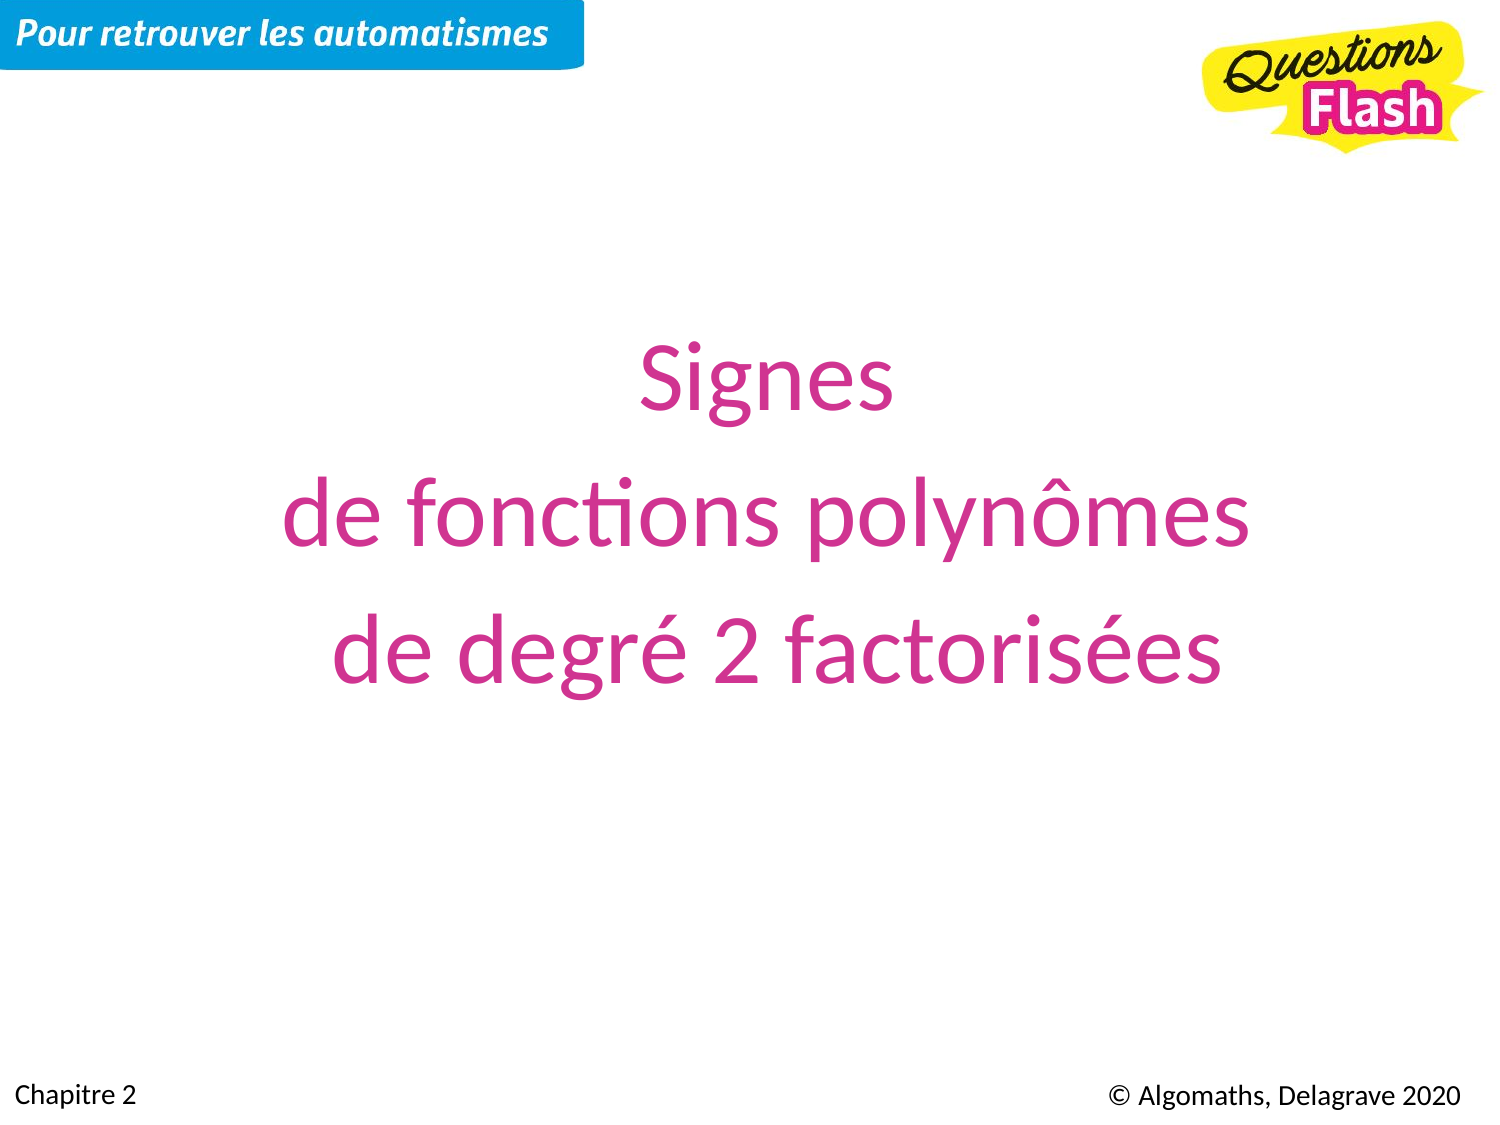

Signes
de fonctions polynômes
de degré 2 factorisées